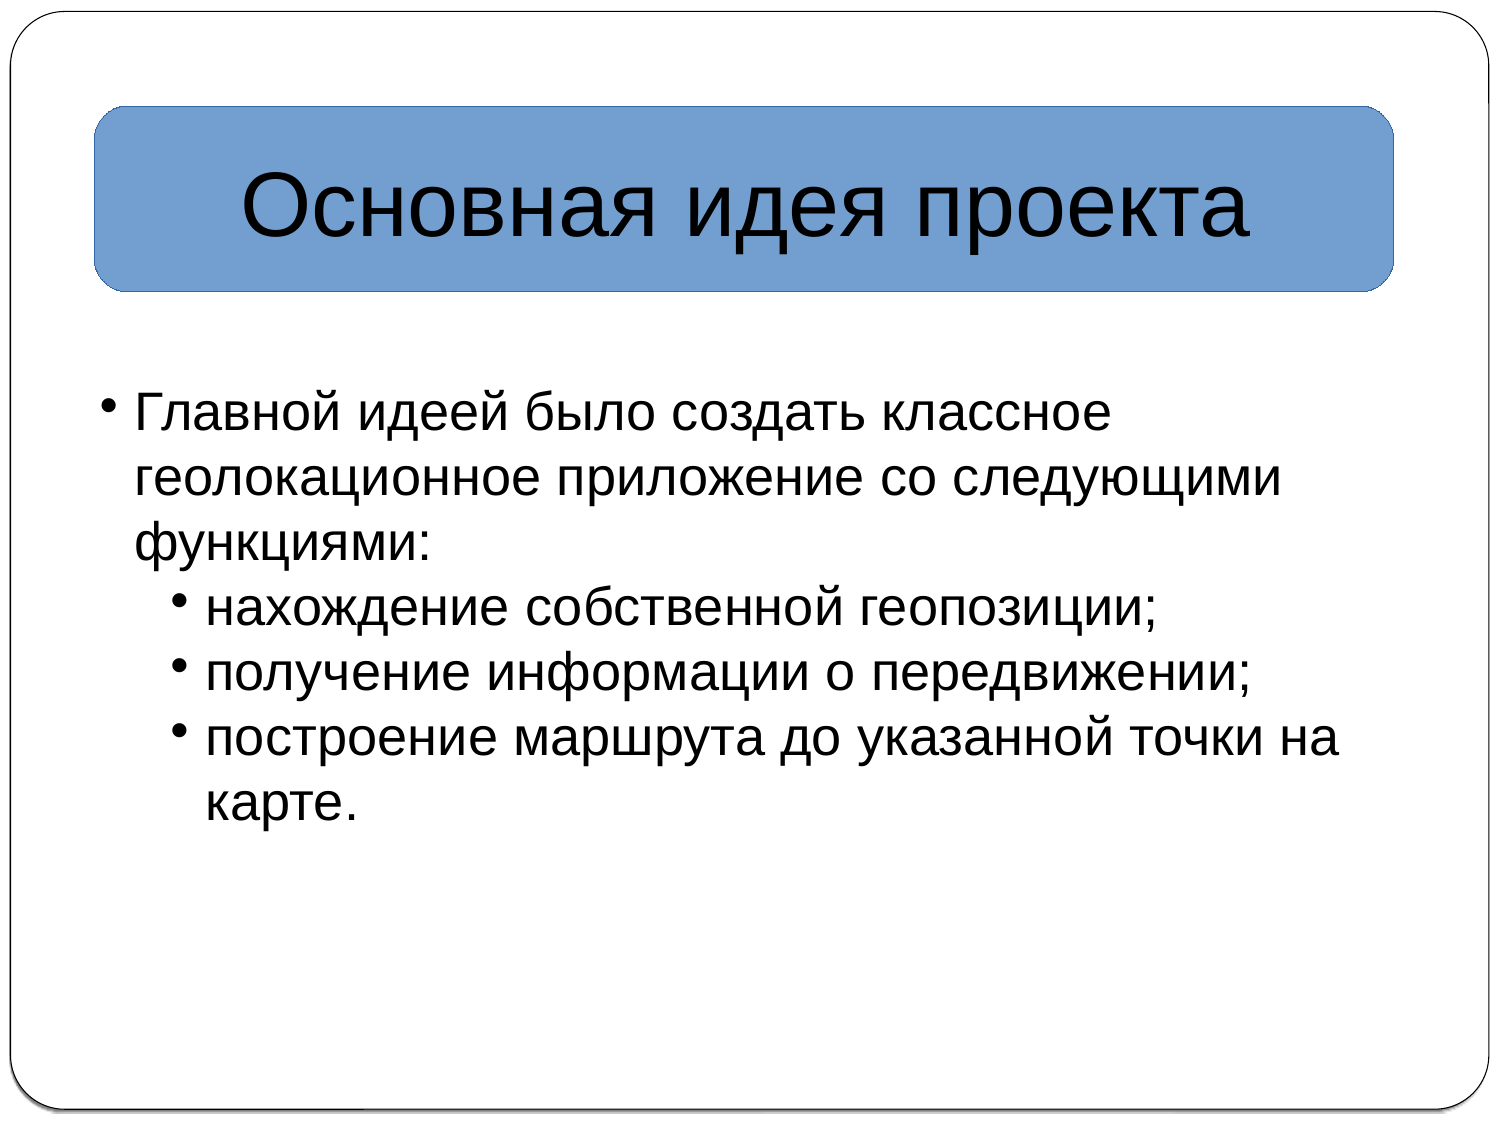

Основная идея проекта
Главной идеей было создать классное геолокационное приложение со следующими функциями:
нахождение собственной геопозиции;
получение информации о передвижении;
построение маршрута до указанной точки на карте.